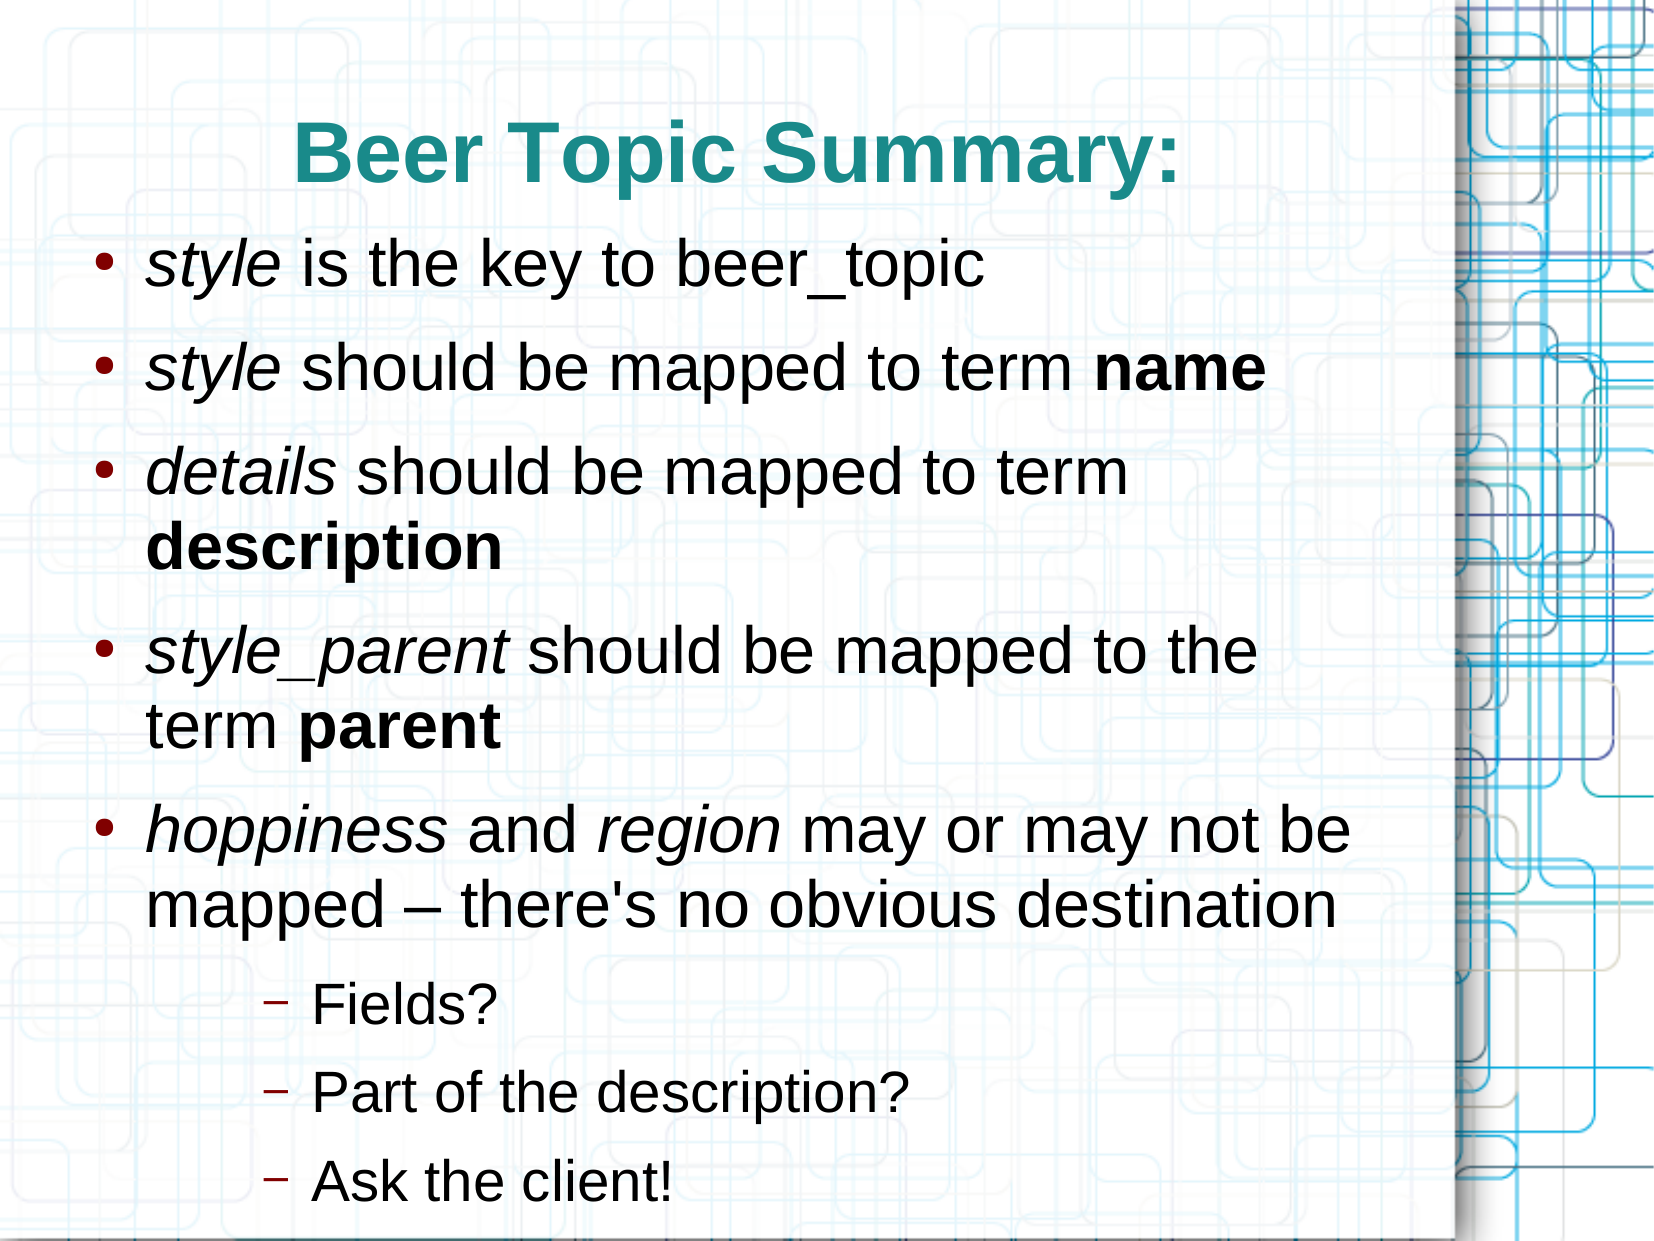

# Beer Topic Summary:
style is the key to beer_topic
style should be mapped to term name
details should be mapped to term description
style_parent should be mapped to the term parent
hoppiness and region may or may not be mapped – there's no obvious destination
Fields?
Part of the description?
Ask the client!